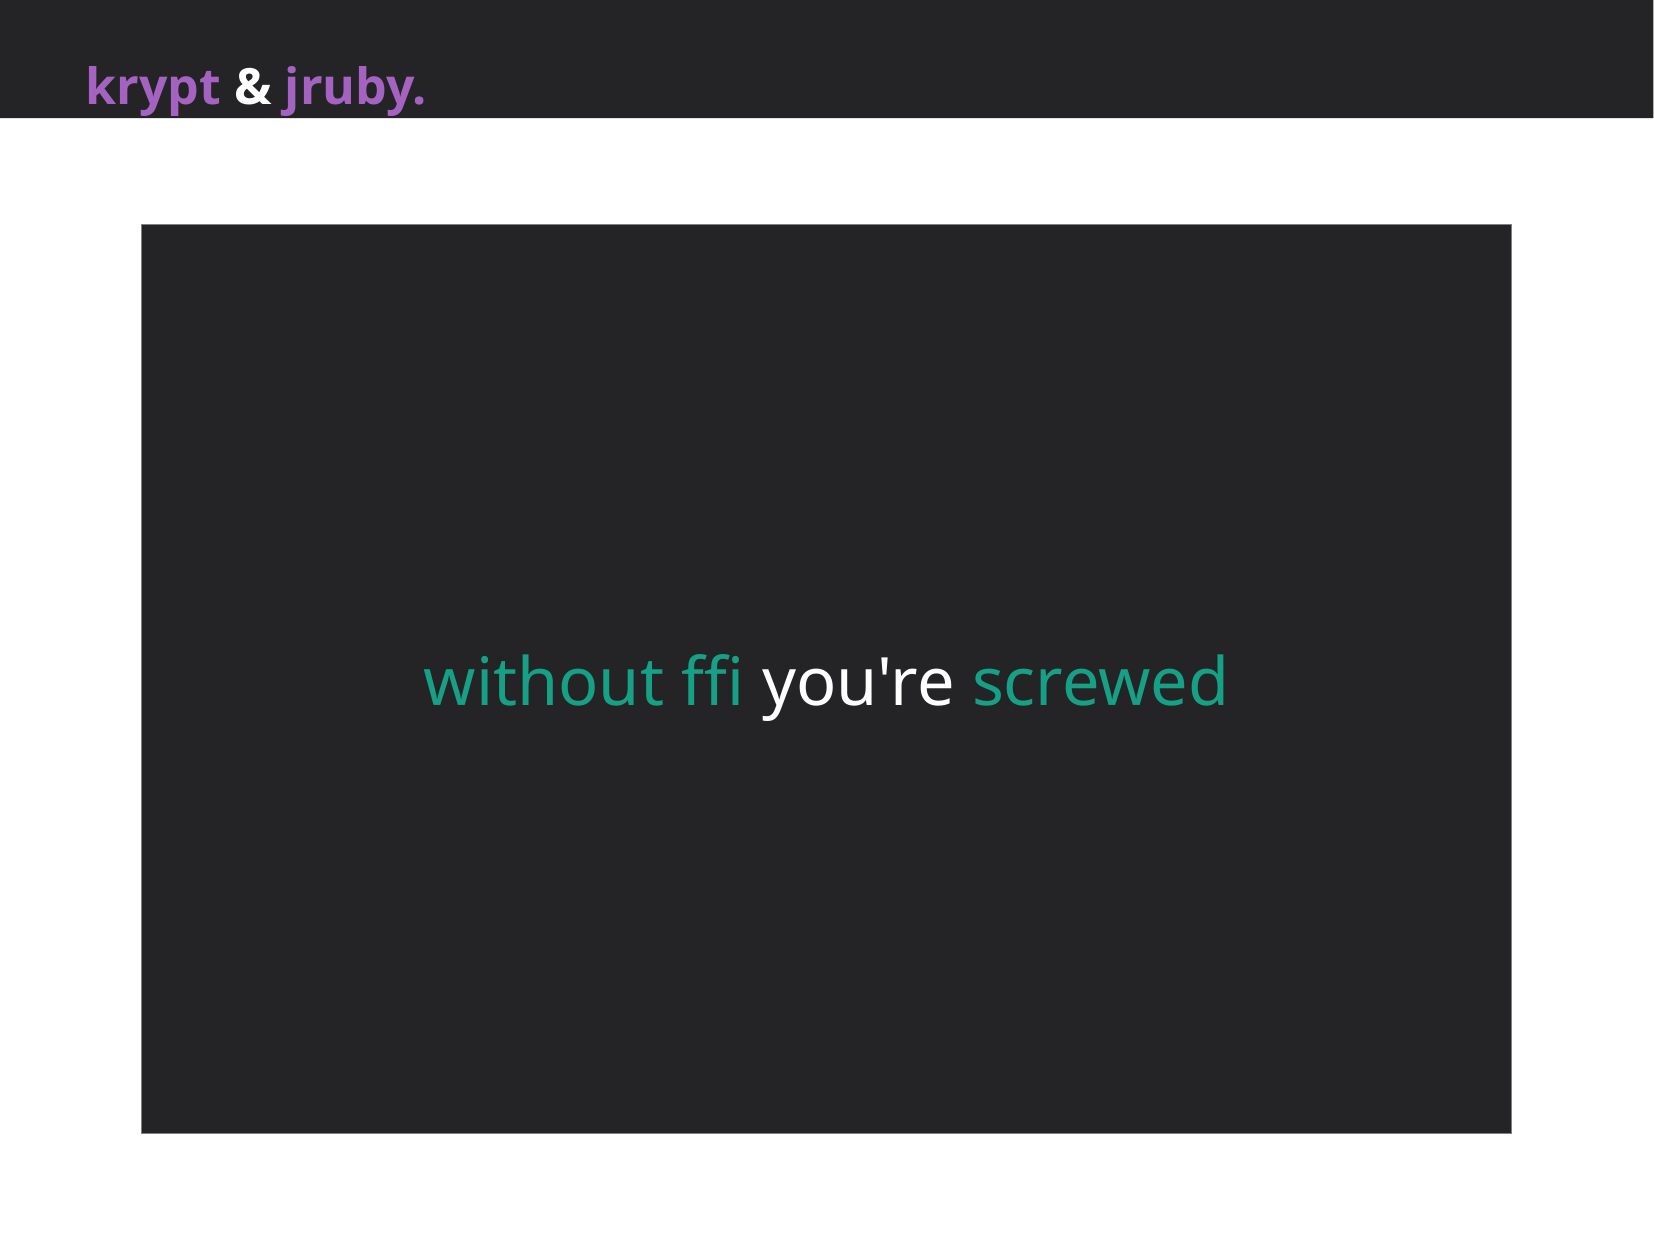

krypt & jruby.
without ffi you're screwed